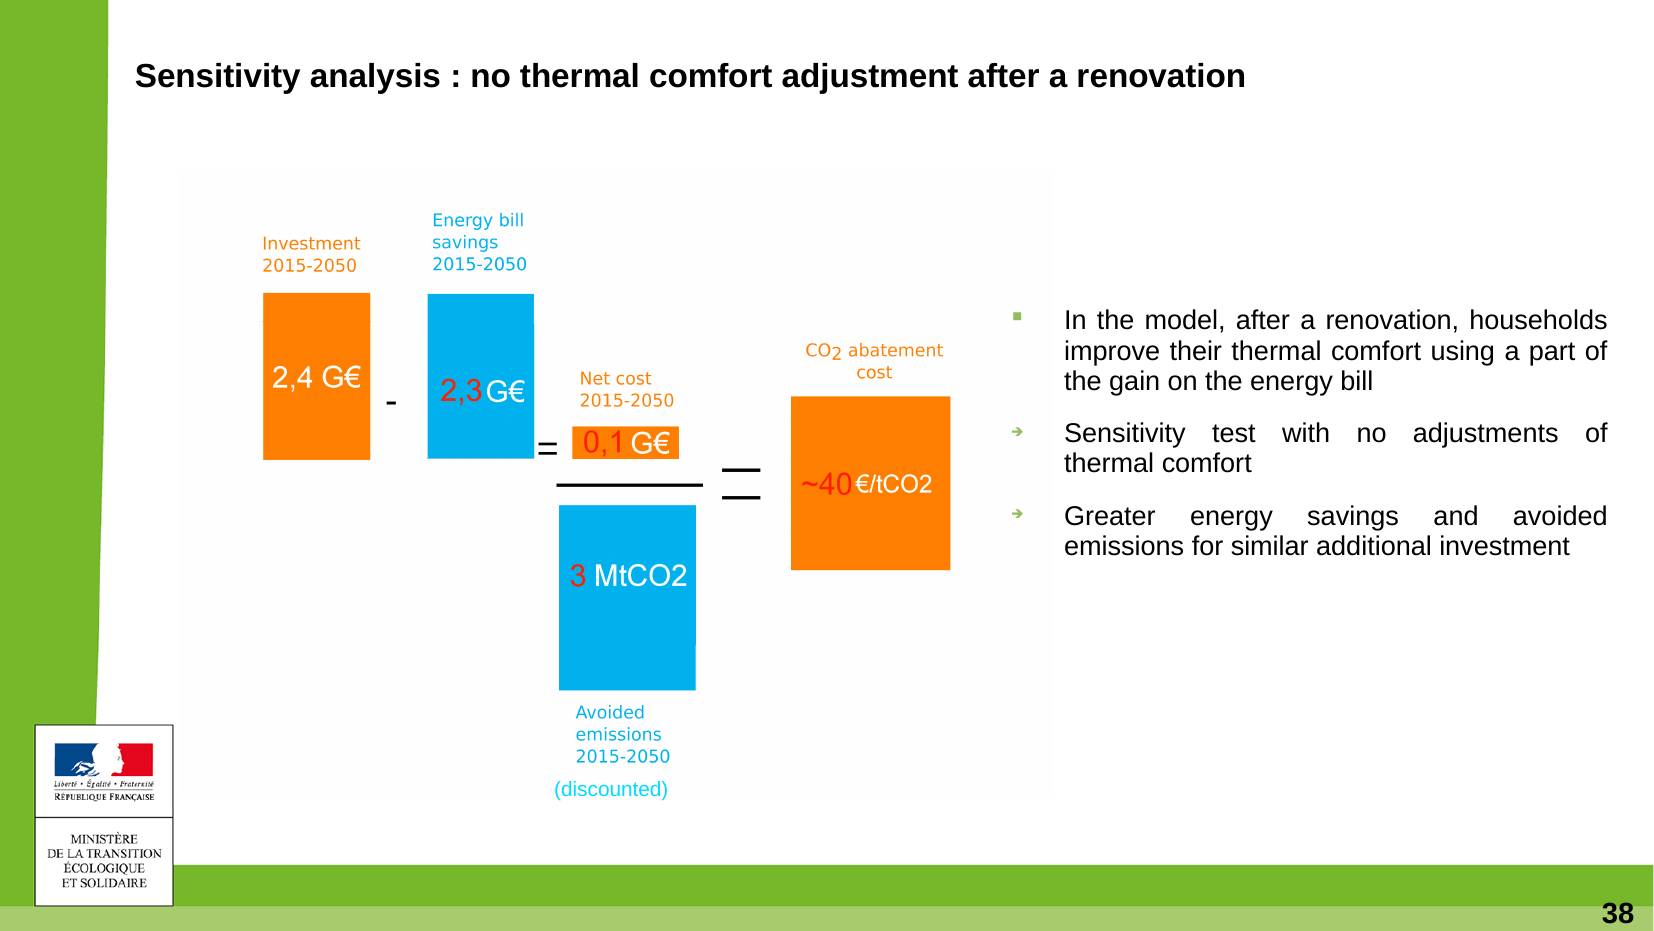

# Sensitivity analysis : no thermal comfort adjustment after a renovation
In the model, after a renovation, households improve their thermal comfort using a part of the gain on the energy bill
Sensitivity test with no adjustments of thermal comfort
Greater energy savings and avoided emissions for similar additional investment
-
=
(discounted)